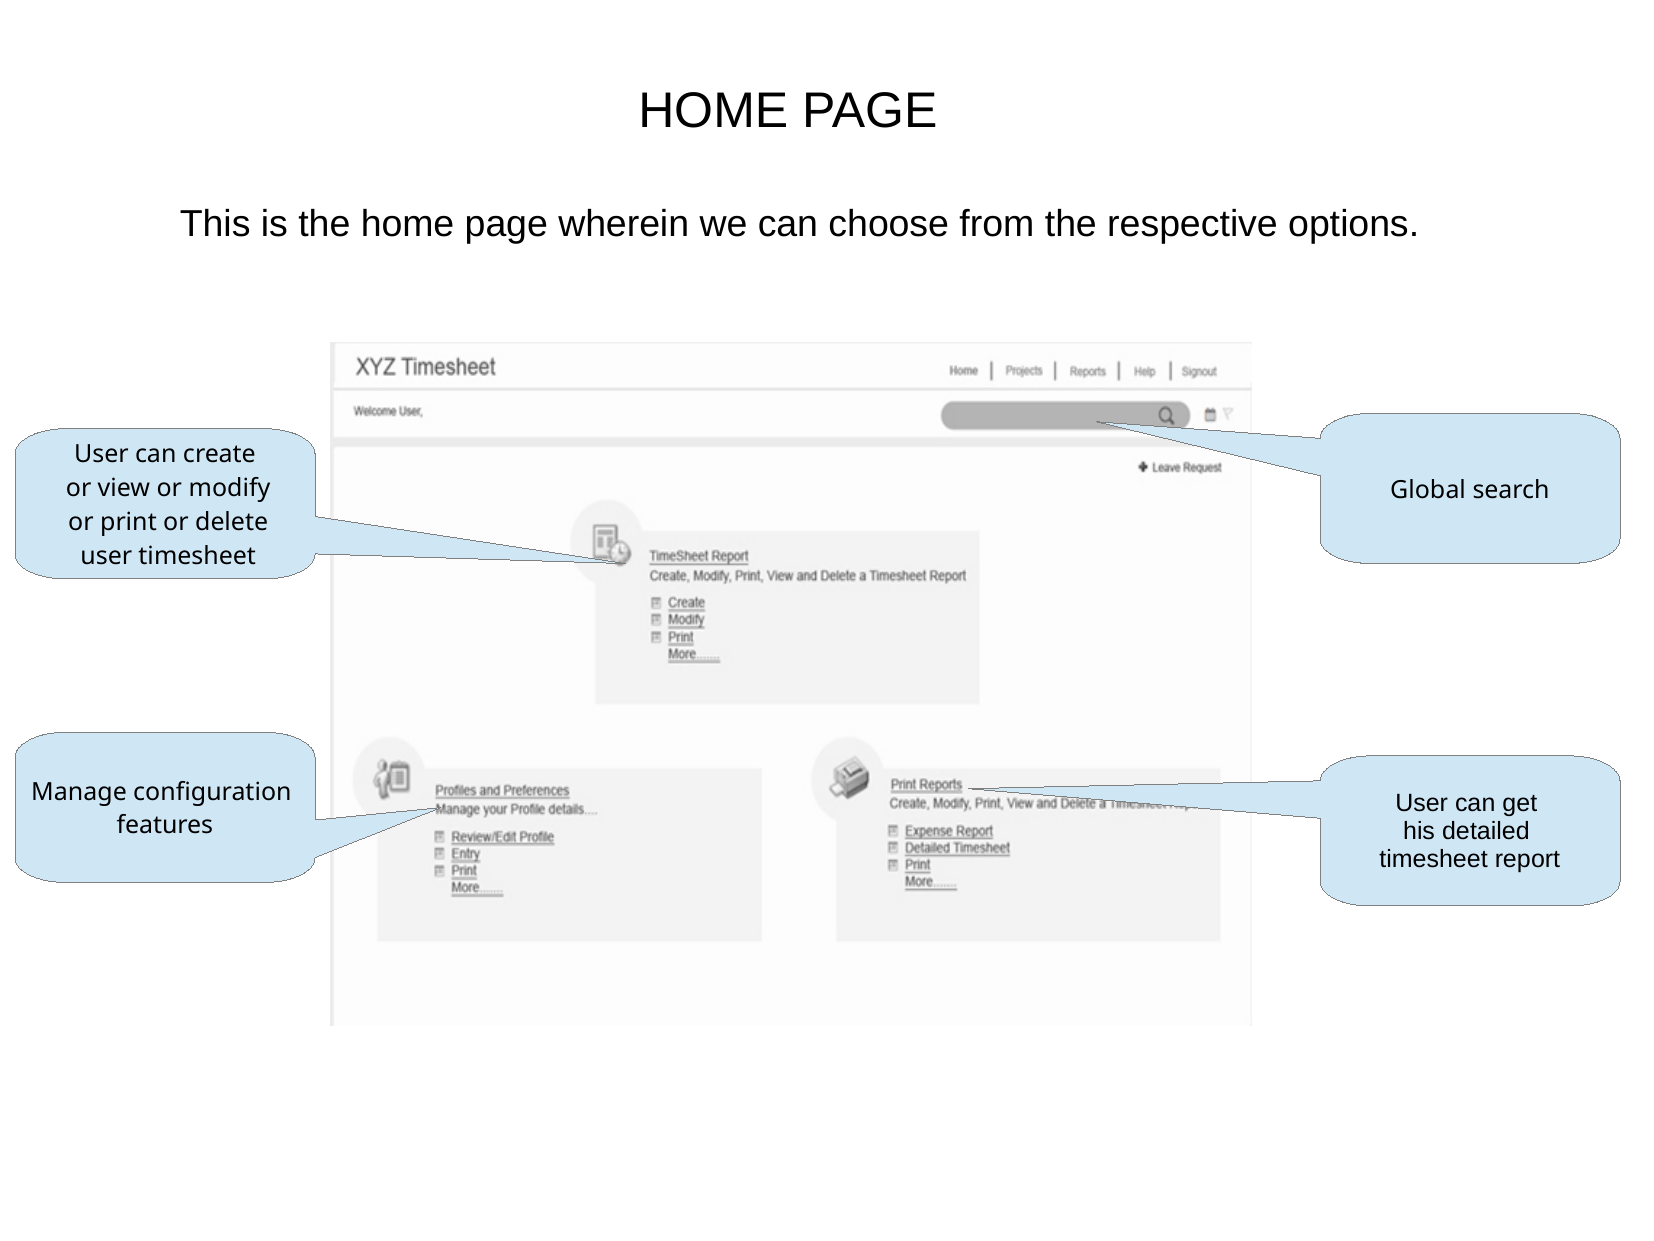

HOME PAGE
This is the home page wherein we can choose from the respective options.
Global search
User can create
 or view or modify
 or print or delete
 user timesheet
Manage configuration
features
User can get
his detailed
timesheet report